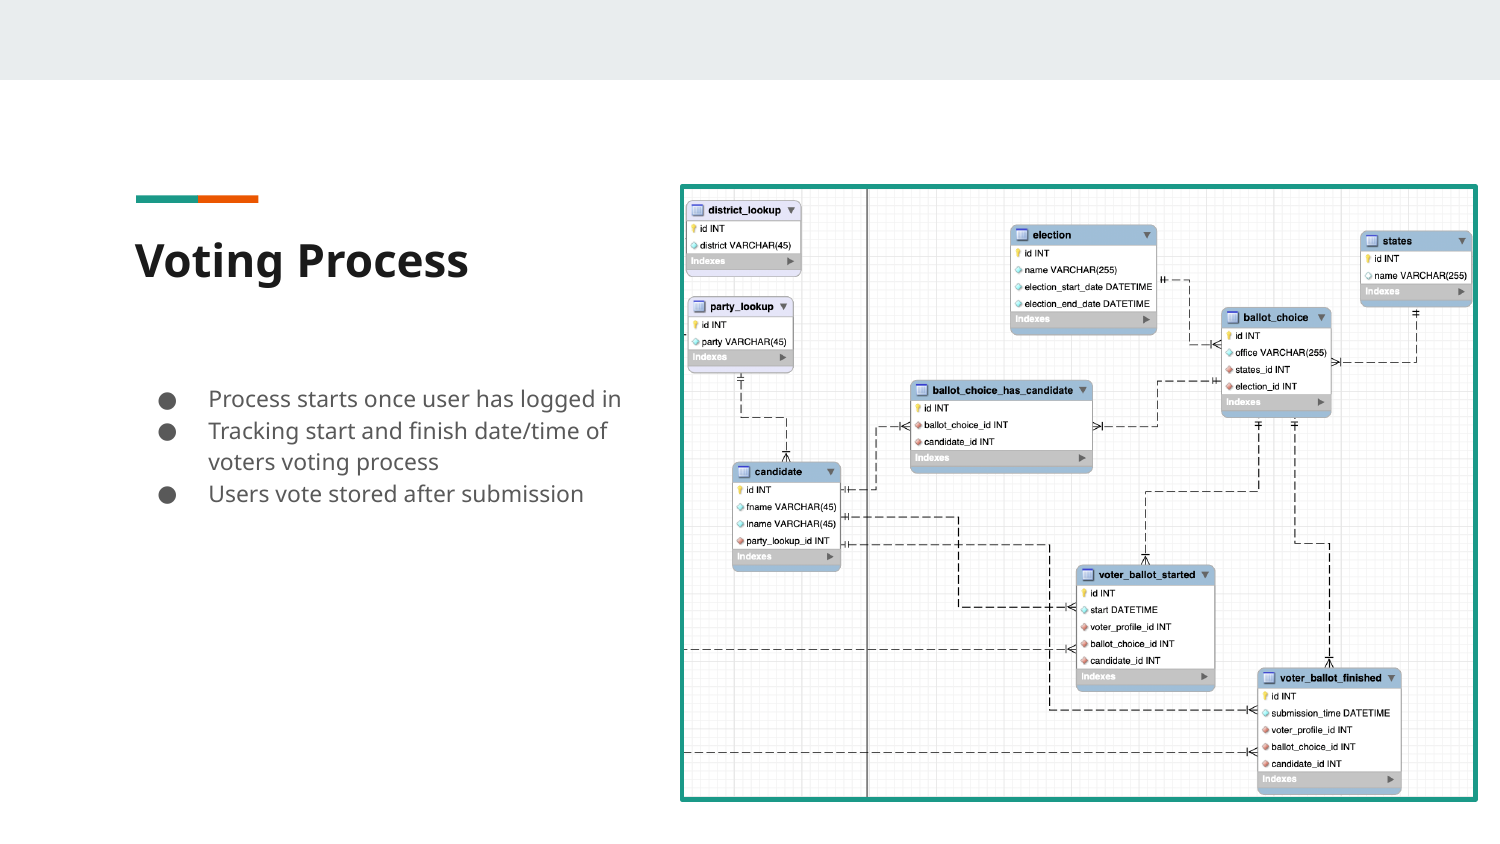

# Voting Process
Process starts once user has logged in
Tracking start and finish date/time of voters voting process
Users vote stored after submission